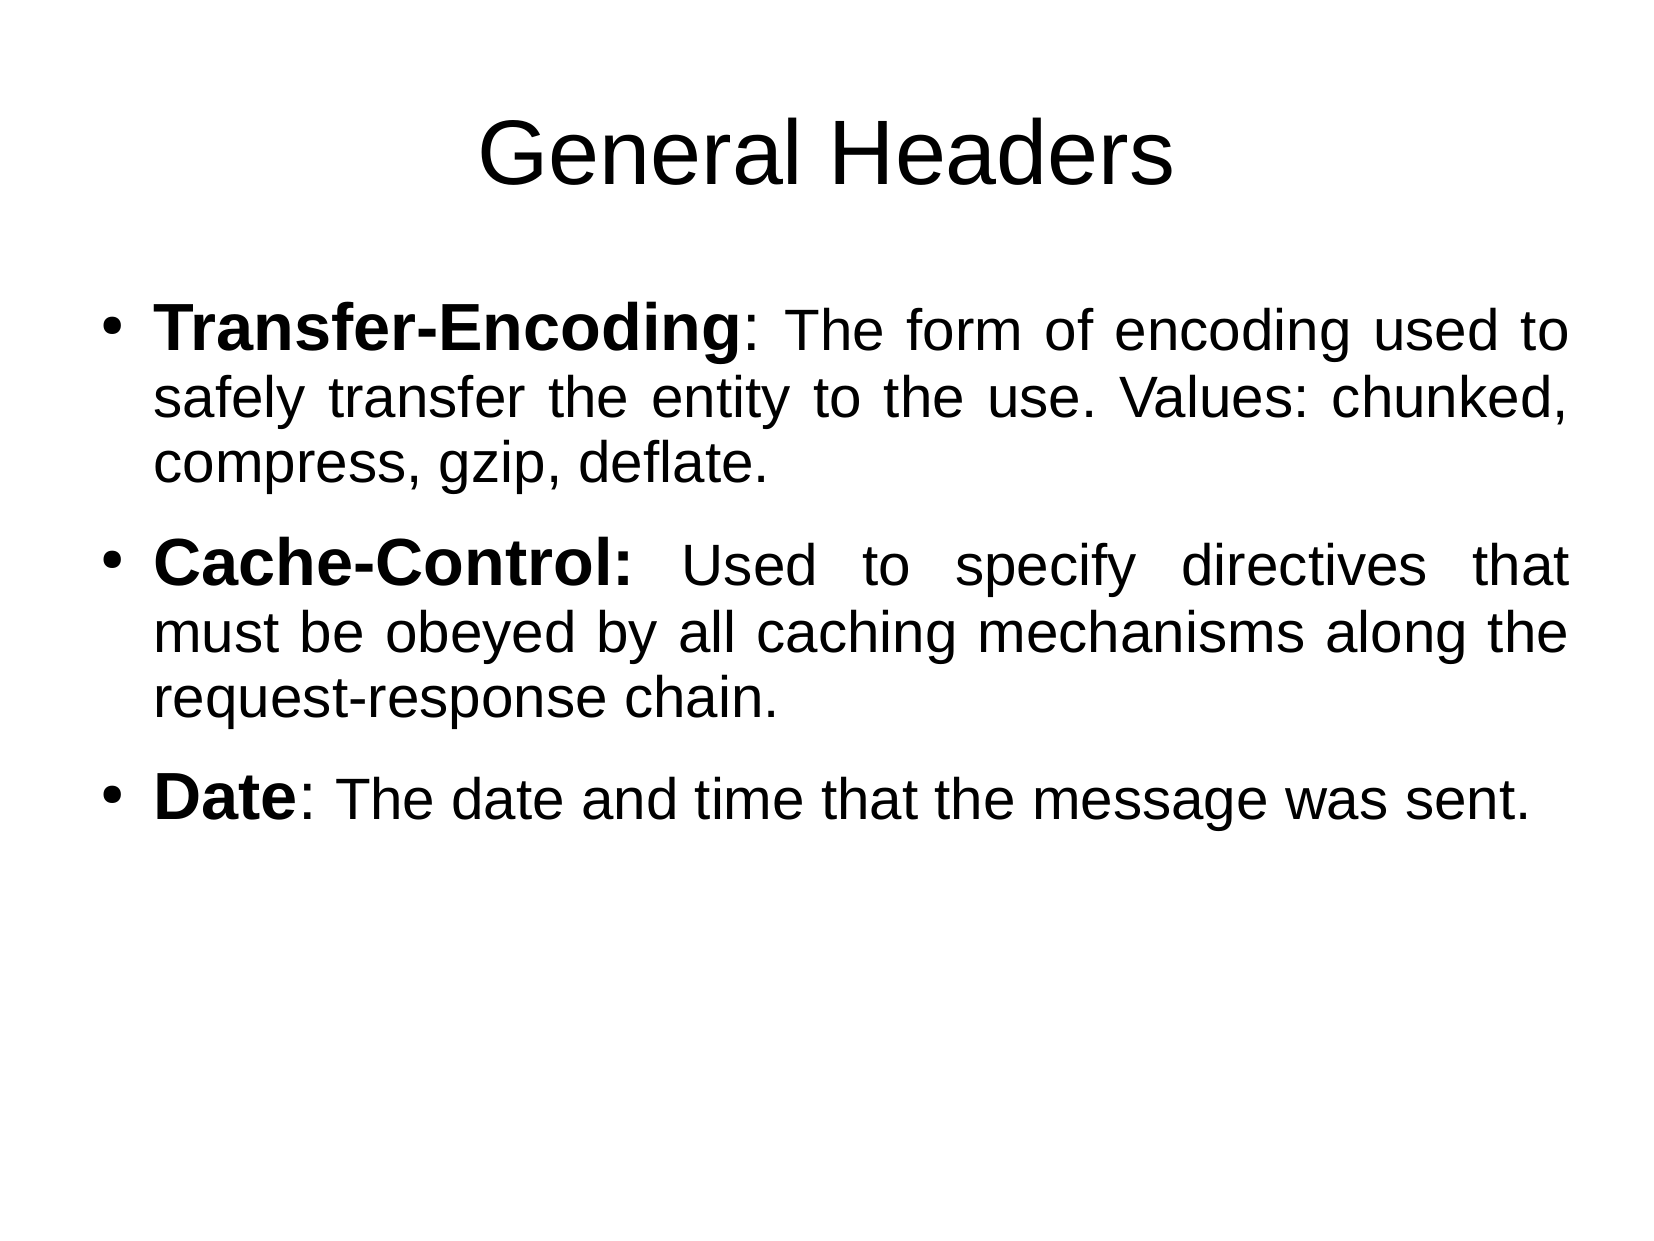

# General Headers
Transfer-Encoding: The form of encoding used to safely transfer the entity to the use. Values: chunked, compress, gzip, deflate.
Cache-Control: Used to specify directives that must be obeyed by all caching mechanisms along the request-response chain.
Date: The date and time that the message was sent.